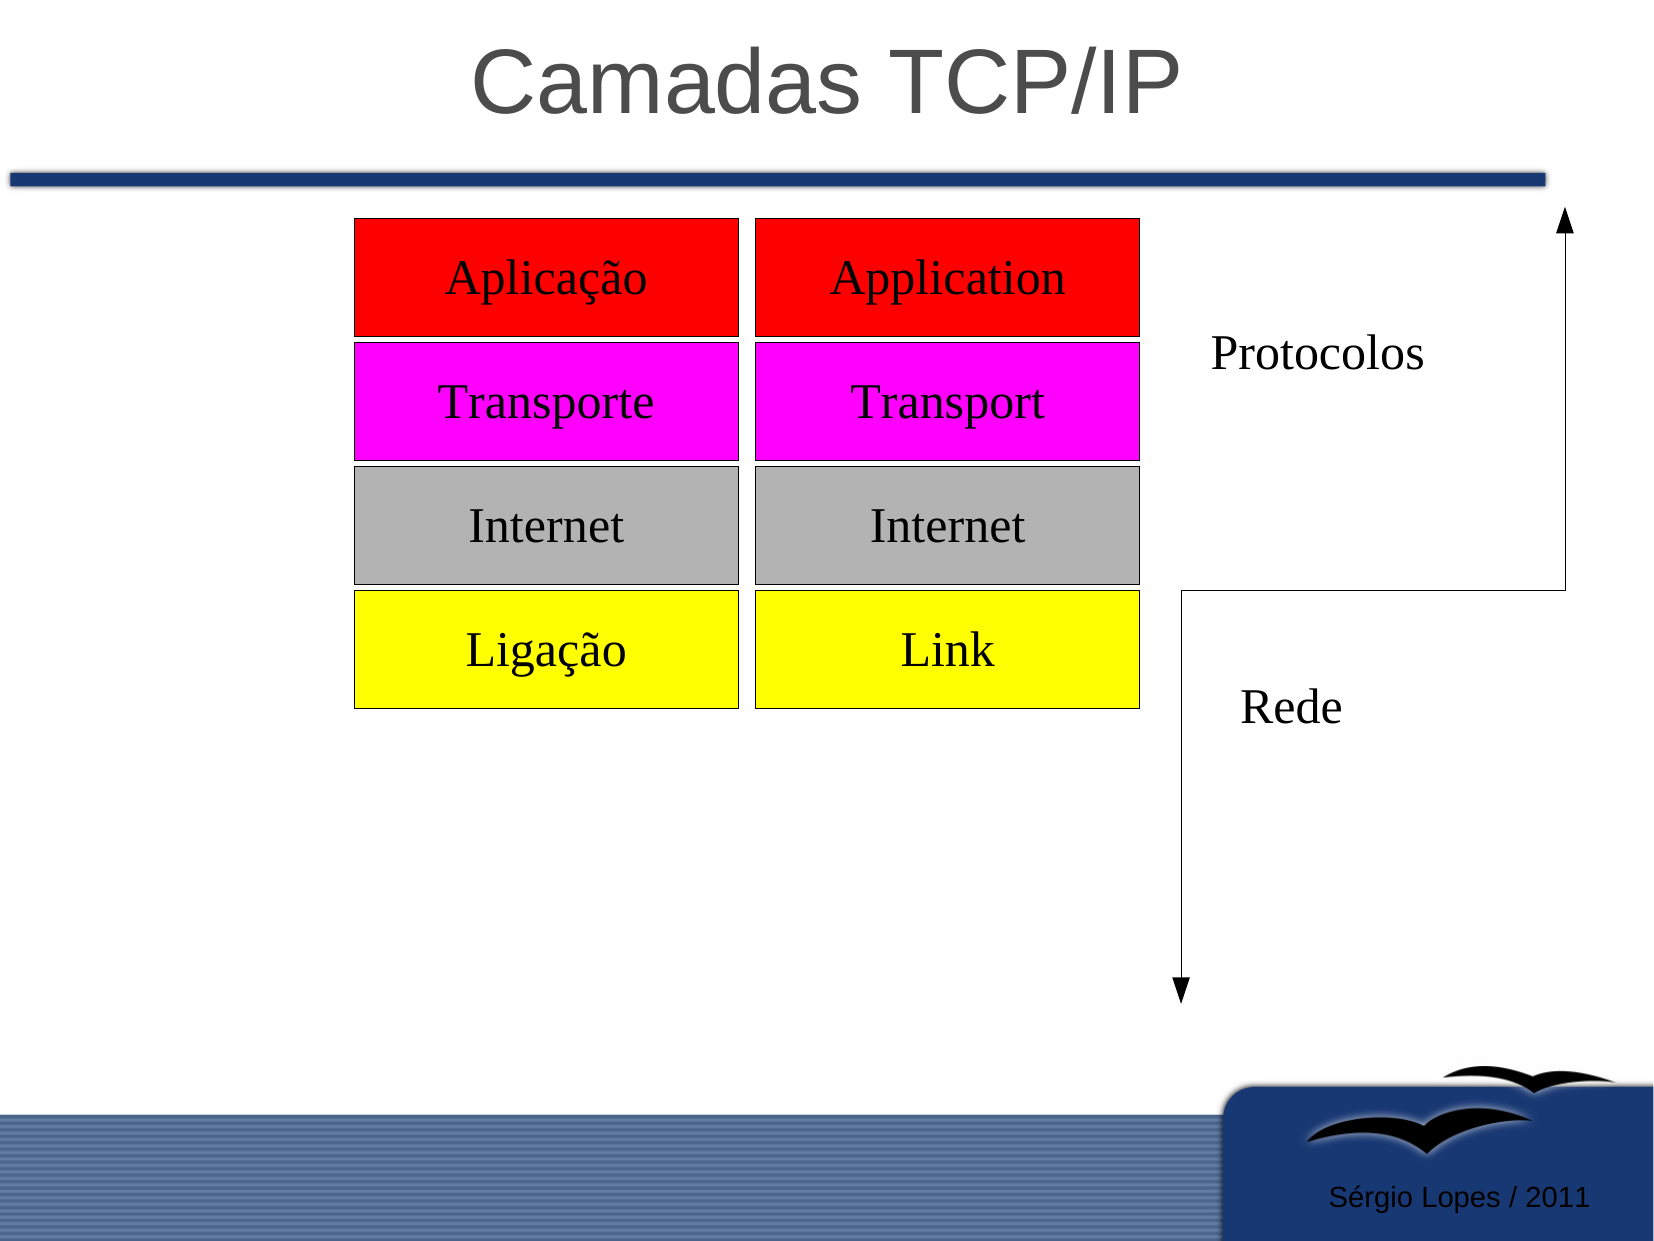

# Camadas TCP/IP
Aplicação
Application
Protocolos
Transporte
Transport
Internet
Internet
Ligação
Link
Rede
Sérgio Lopes / 2011